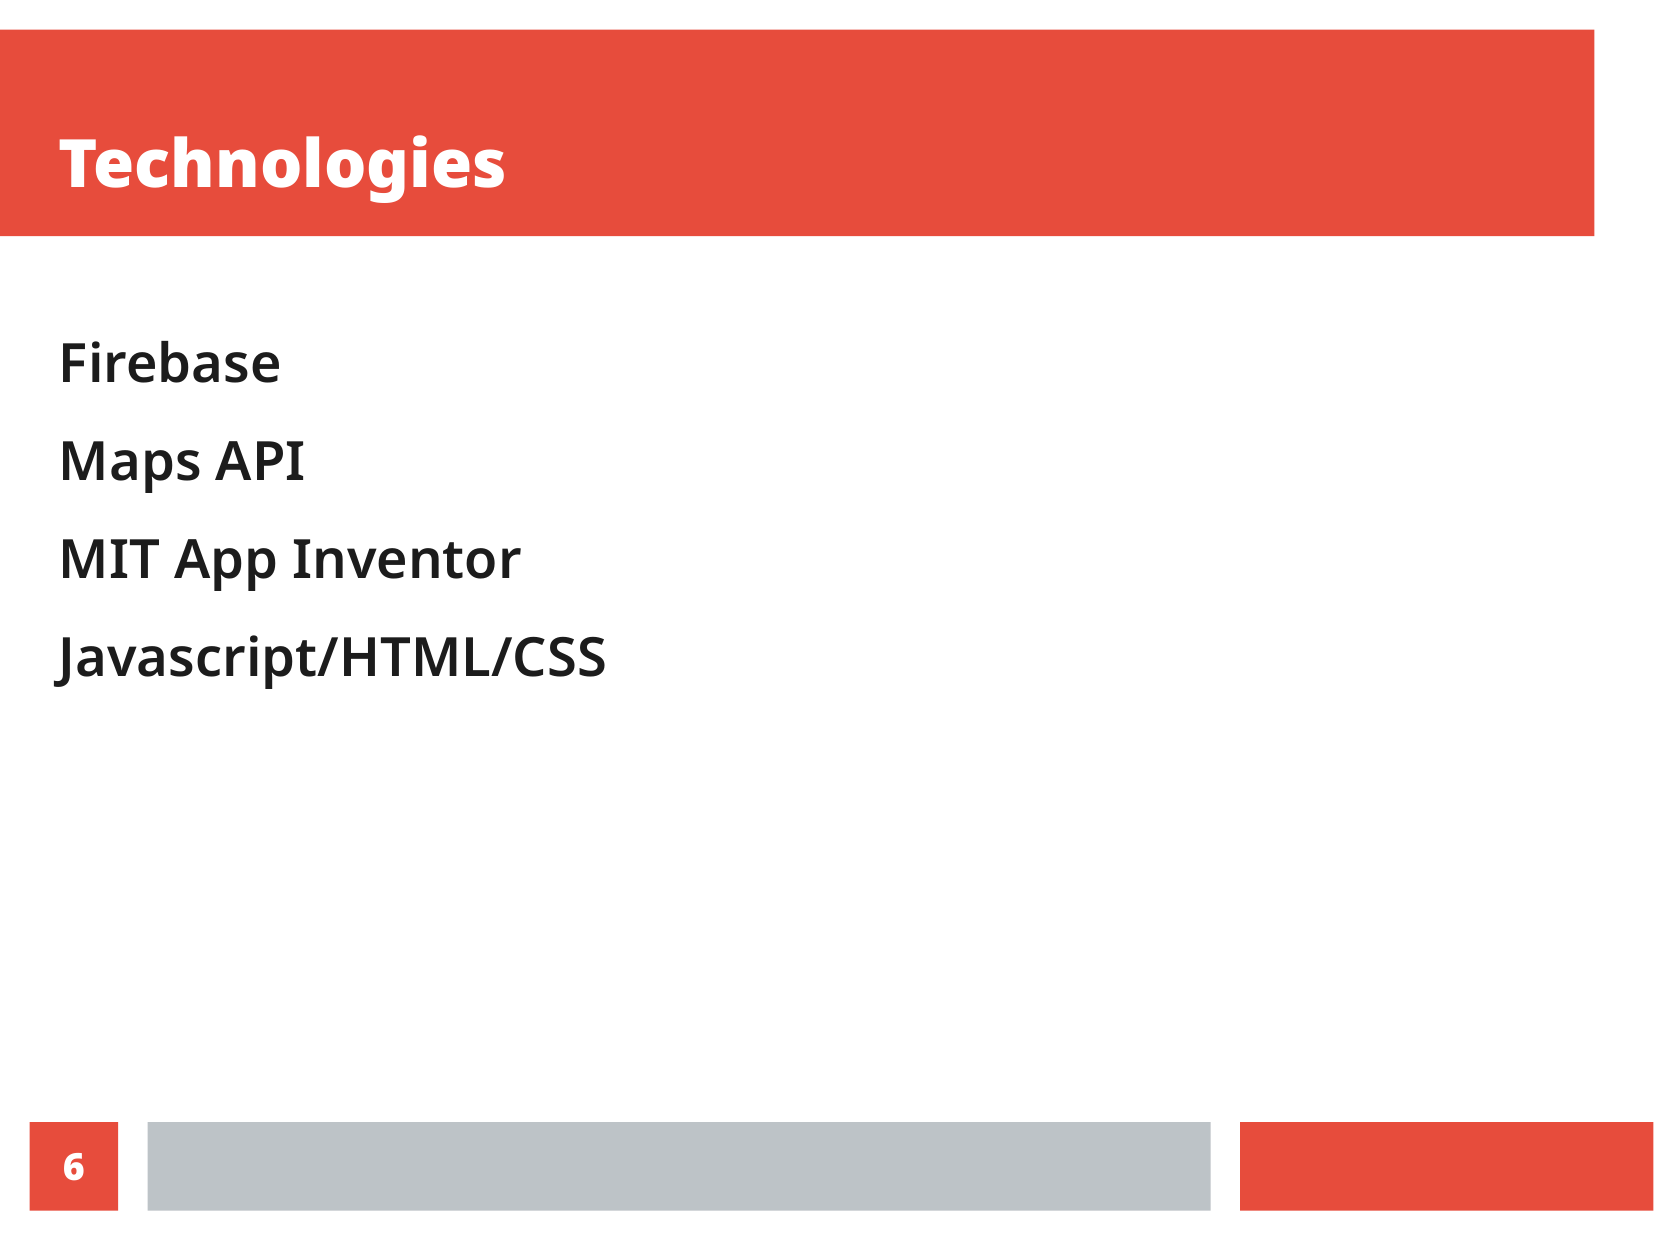

# Technologies
Firebase
Maps API
MIT App Inventor
Javascript/HTML/CSS
6